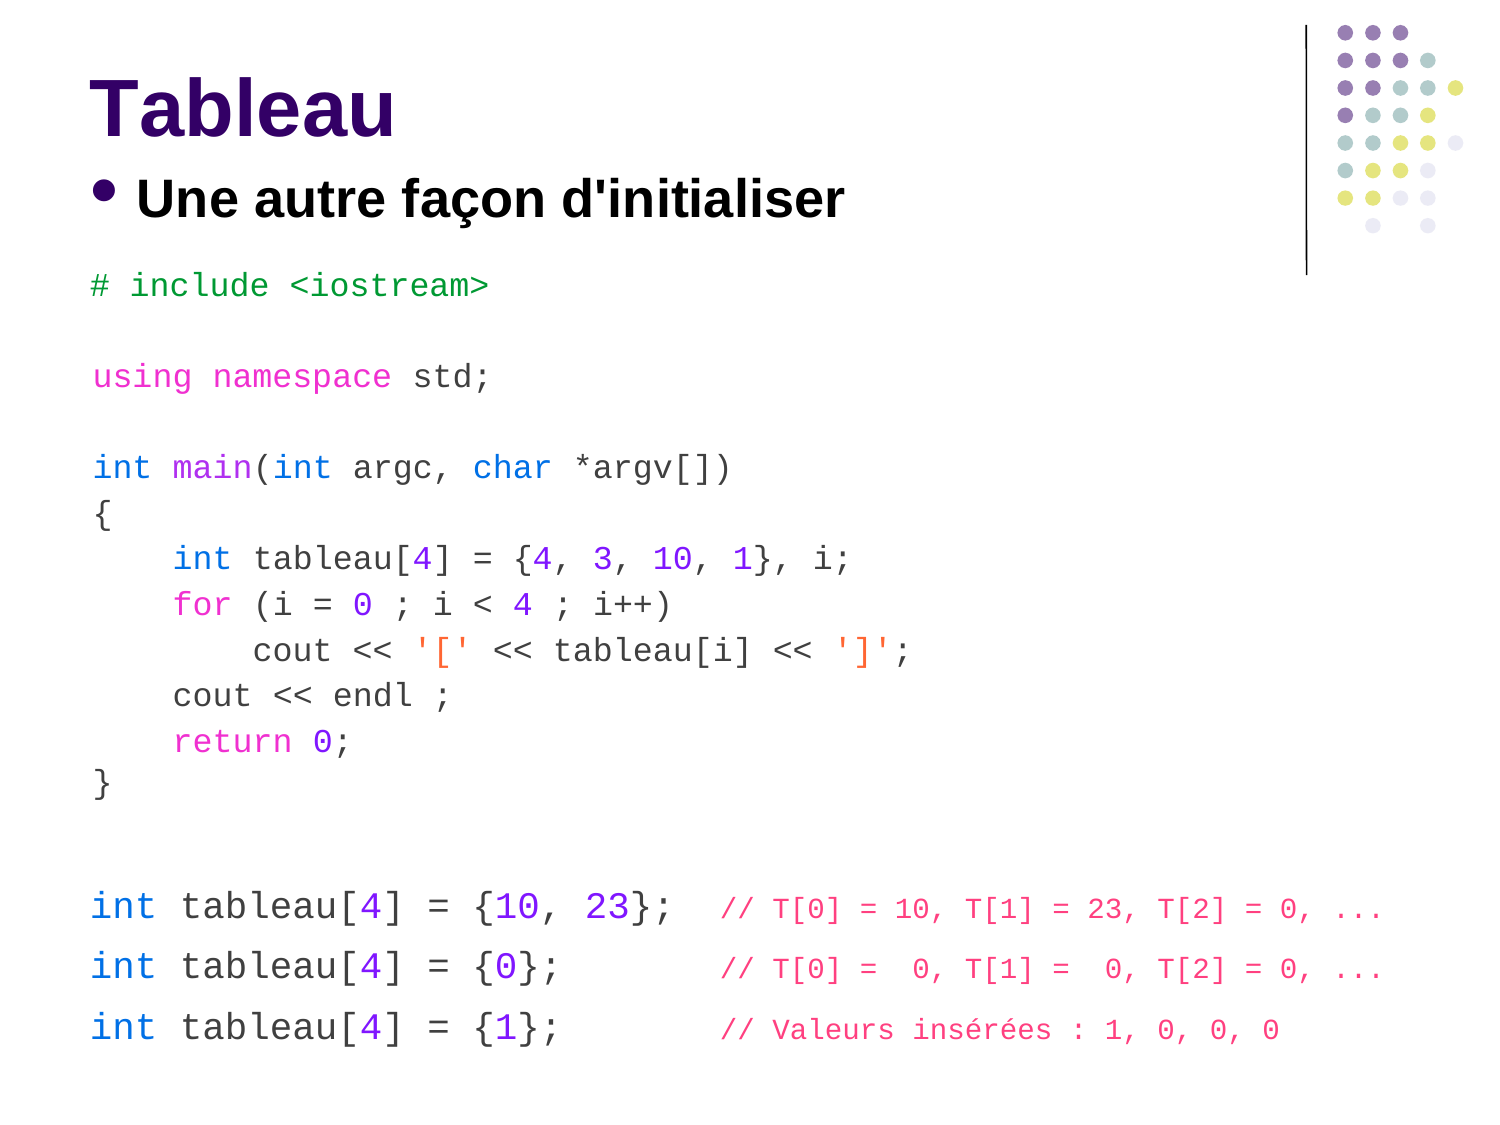

# Tableau
Une autre façon d'initialiser
# include <iostream>
using namespace std;
int main(int argc, char *argv[])
{
 int tableau[4] = {4, 3, 10, 1}, i;
 for (i = 0 ; i < 4 ; i++)
 cout << '[' << tableau[i] << ']';
 cout << endl ;
 return 0;
}
int tableau[4] = {10, 23}; // T[0] = 10, T[1] = 23, T[2] = 0, ...
int tableau[4] = {0}; // T[0] = 0, T[1] = 0, T[2] = 0, ...
int tableau[4] = {1}; // Valeurs insérées : 1, 0, 0, 0